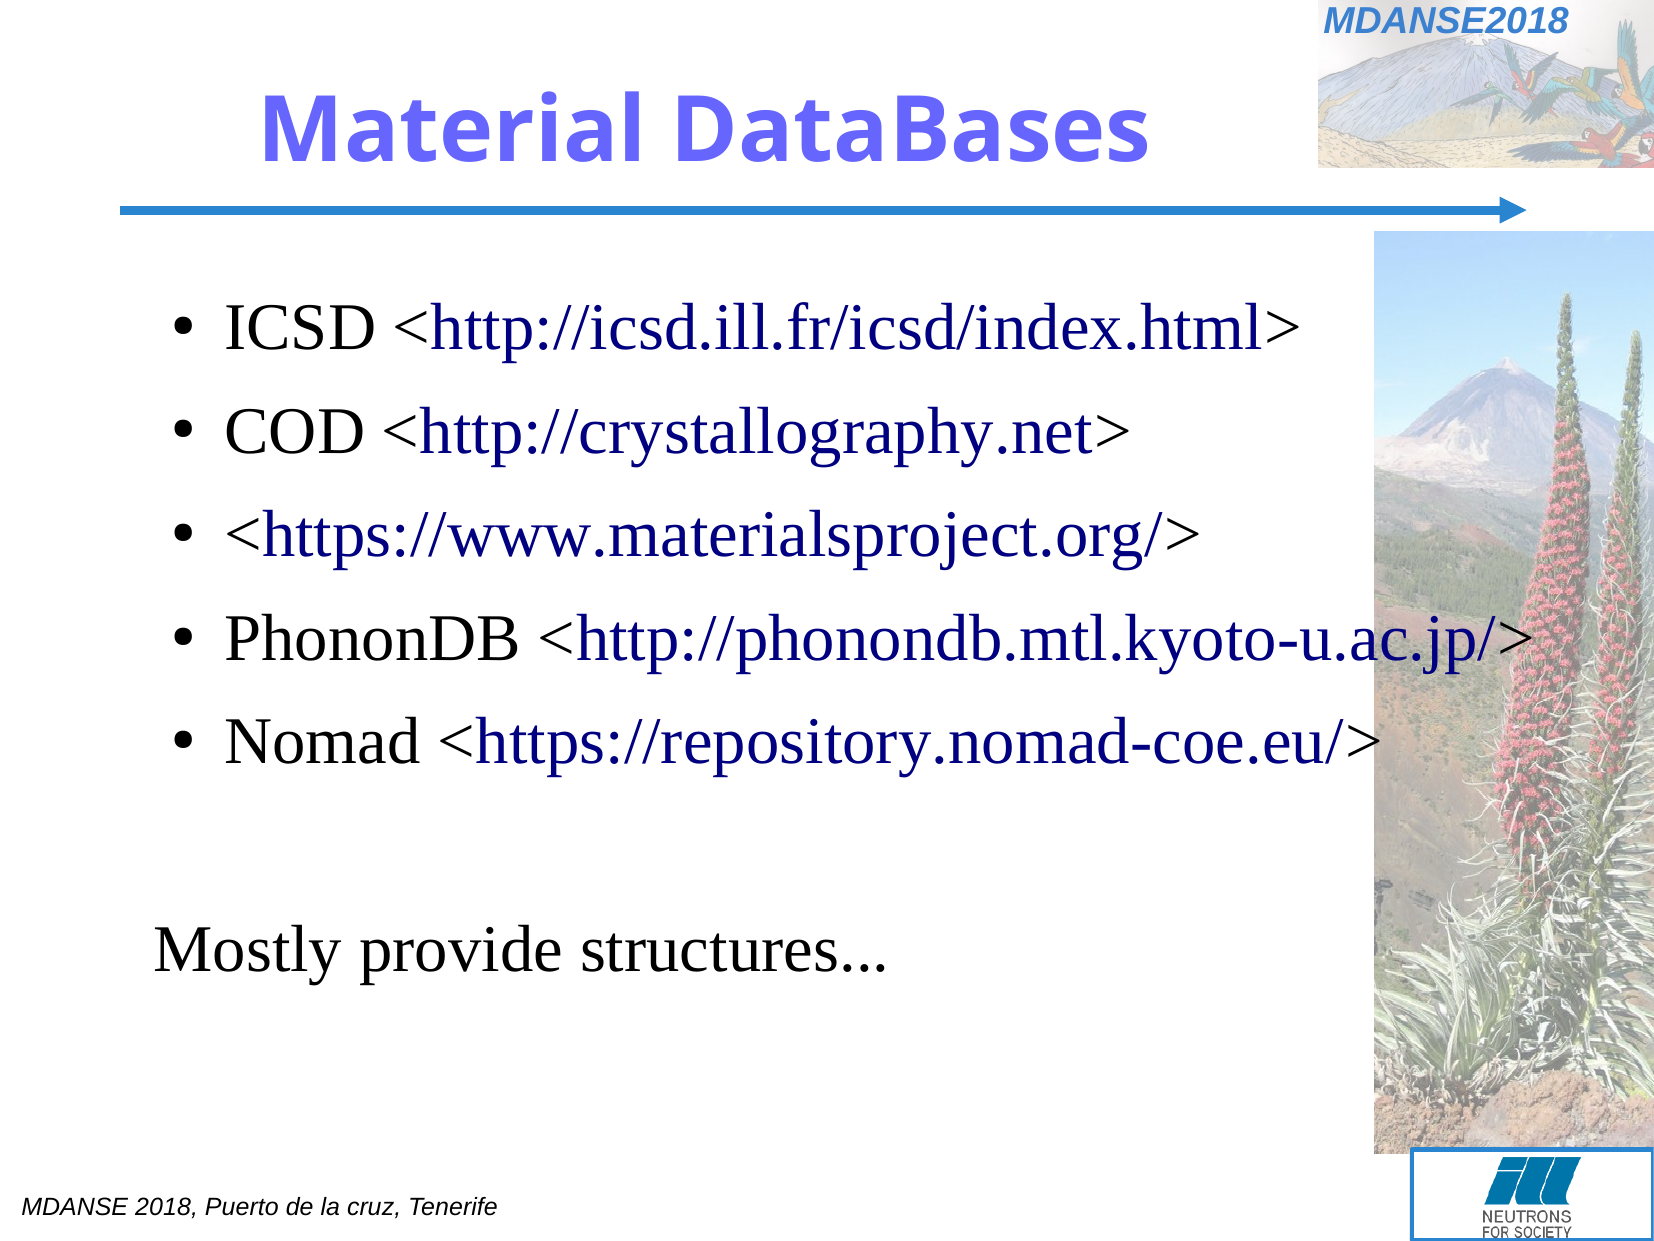

# Material DataBases
ICSD <http://icsd.ill.fr/icsd/index.html>
COD <http://crystallography.net>
<https://www.materialsproject.org/>
PhononDB <http://phonondb.mtl.kyoto-u.ac.jp/>
Nomad <https://repository.nomad-coe.eu/>
Mostly provide structures...